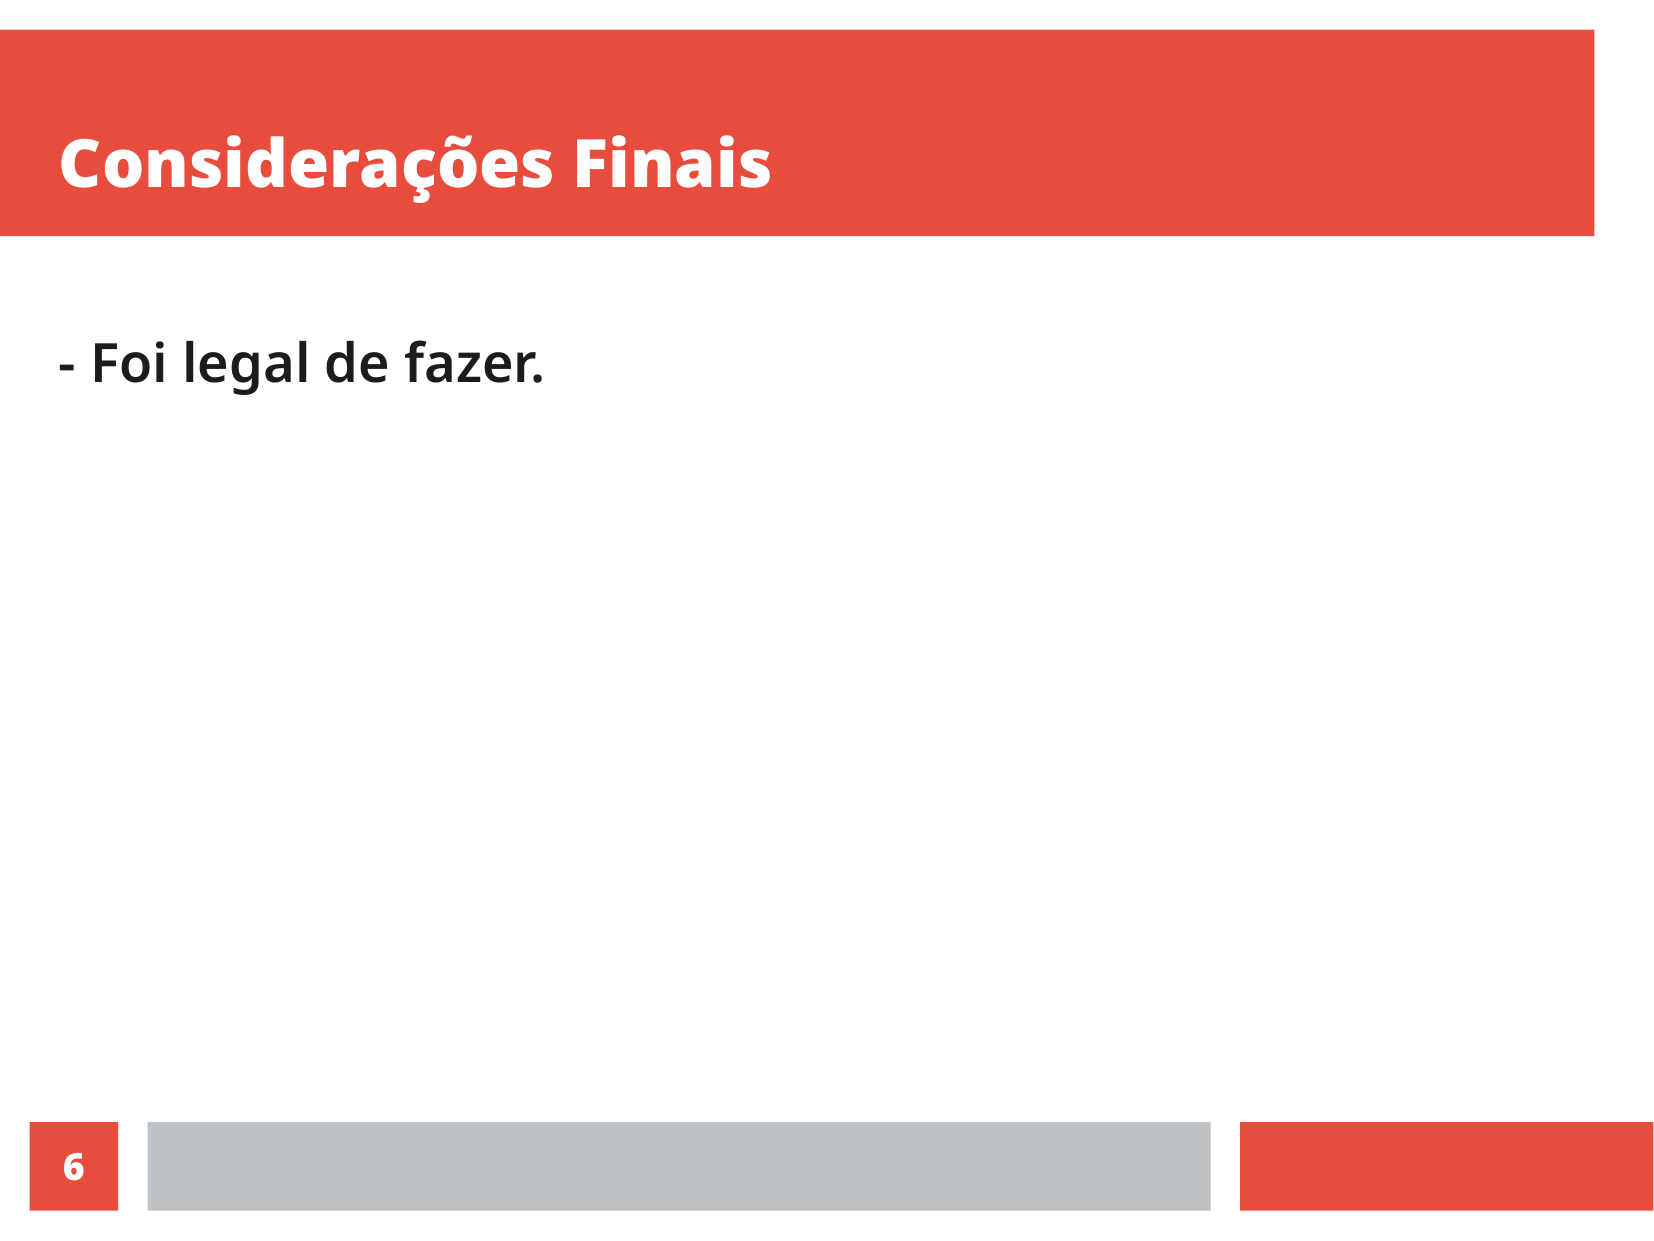

# Considerações Finais
- Foi legal de fazer.
6